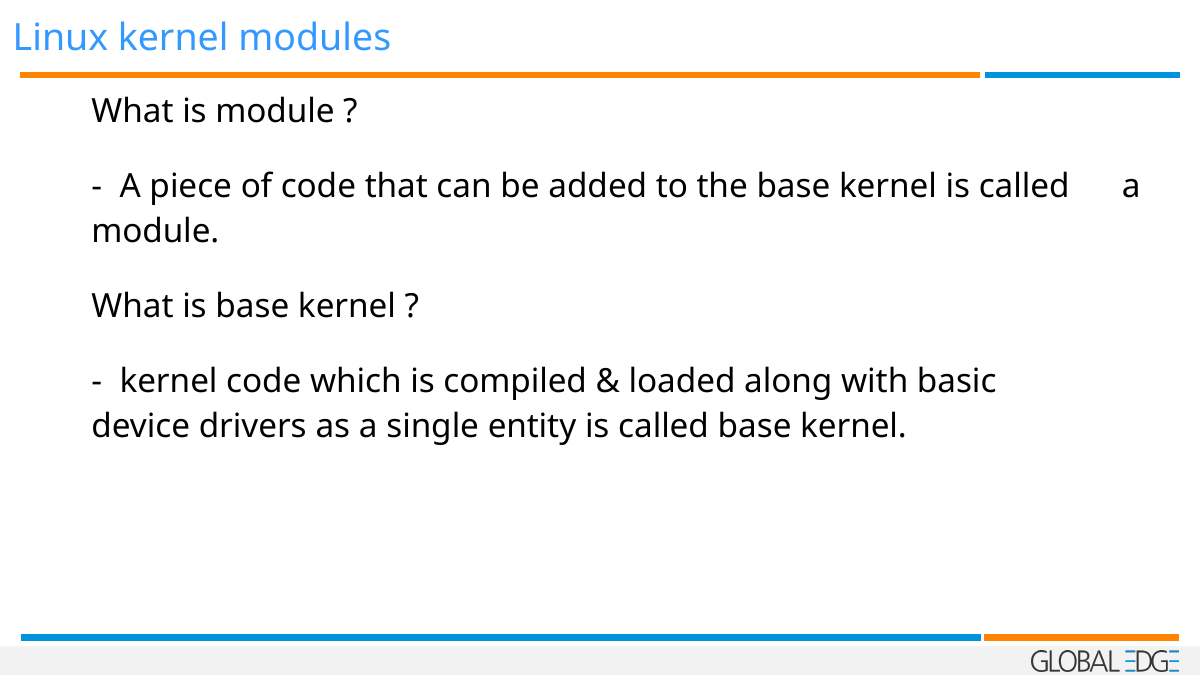

# Linux kernel modules
What is module ?
- A piece of code that can be added to the base kernel is called a module.
What is base kernel ?
- kernel code which is compiled & loaded along with basic device drivers as a single entity is called base kernel.